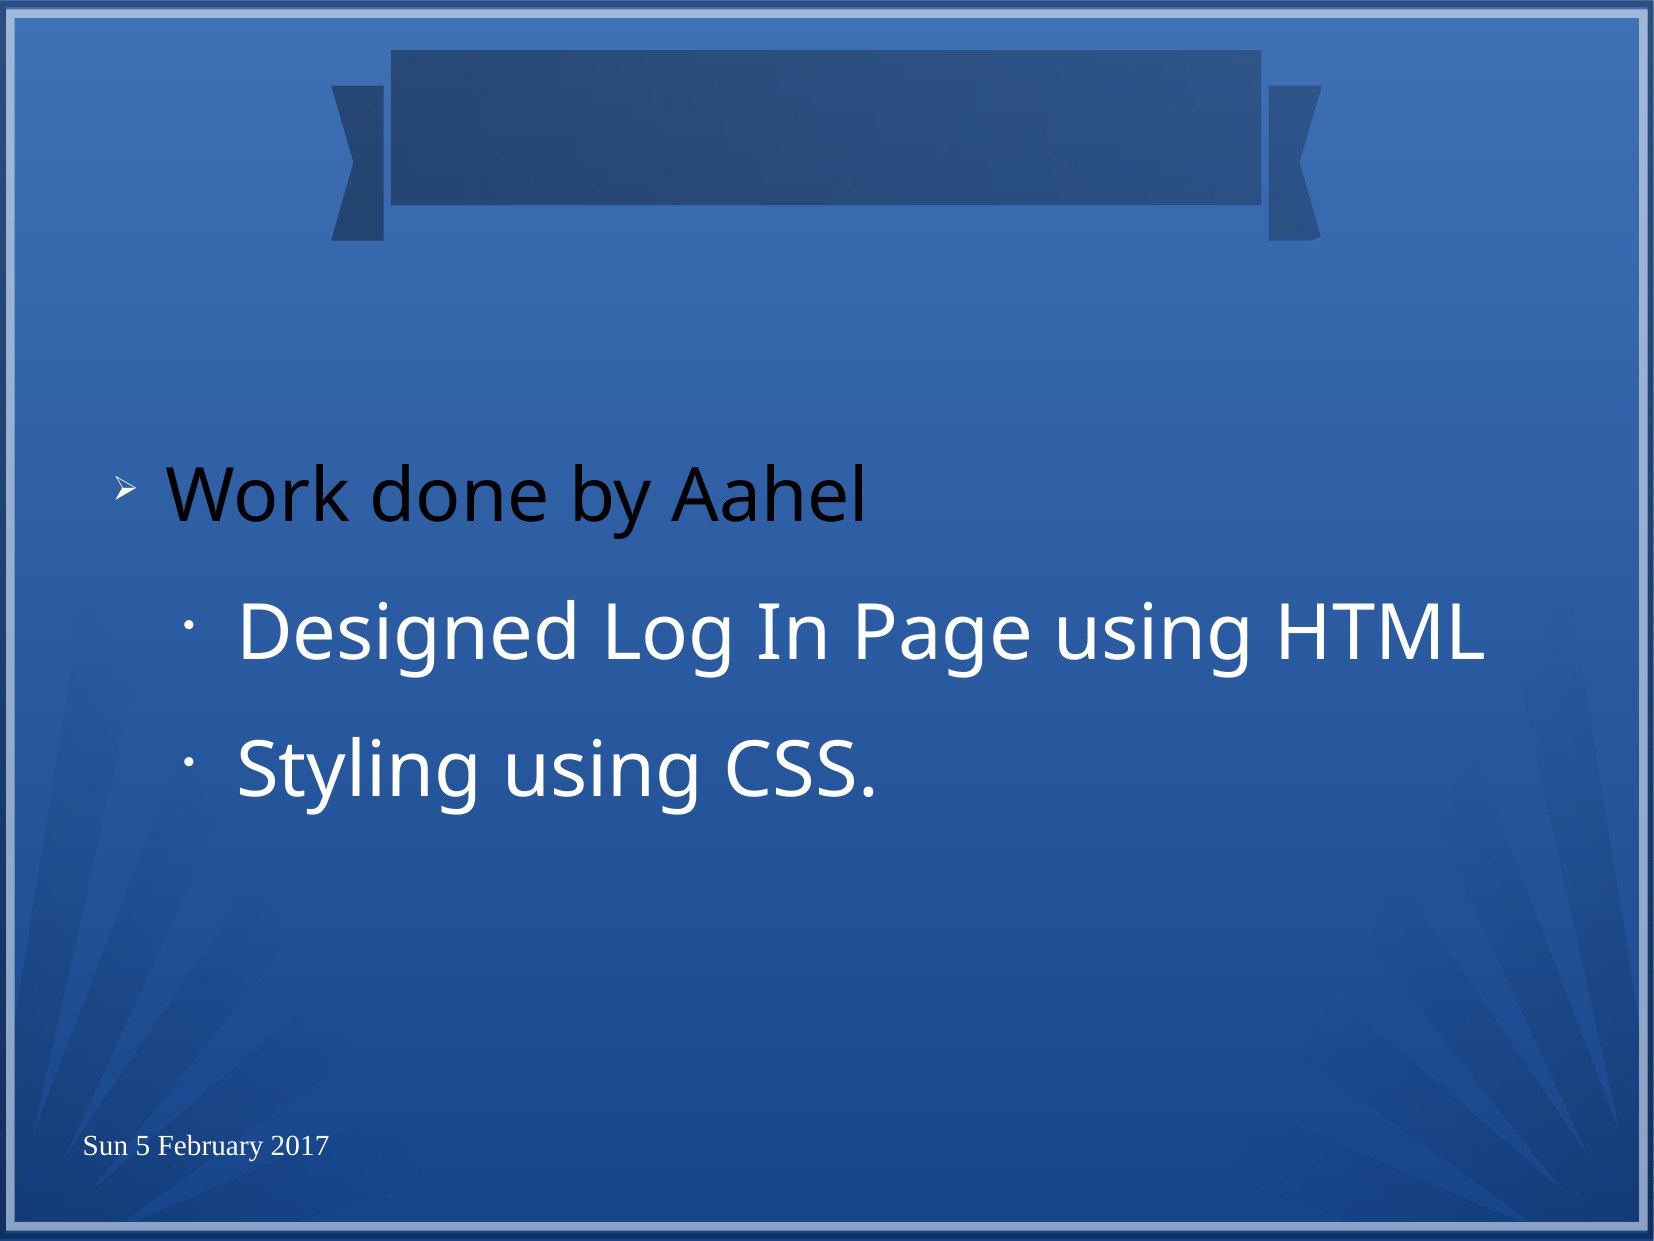

# Work done by Aahel
Designed Log In Page using HTML
Styling using CSS.
Sun 5 February 2017